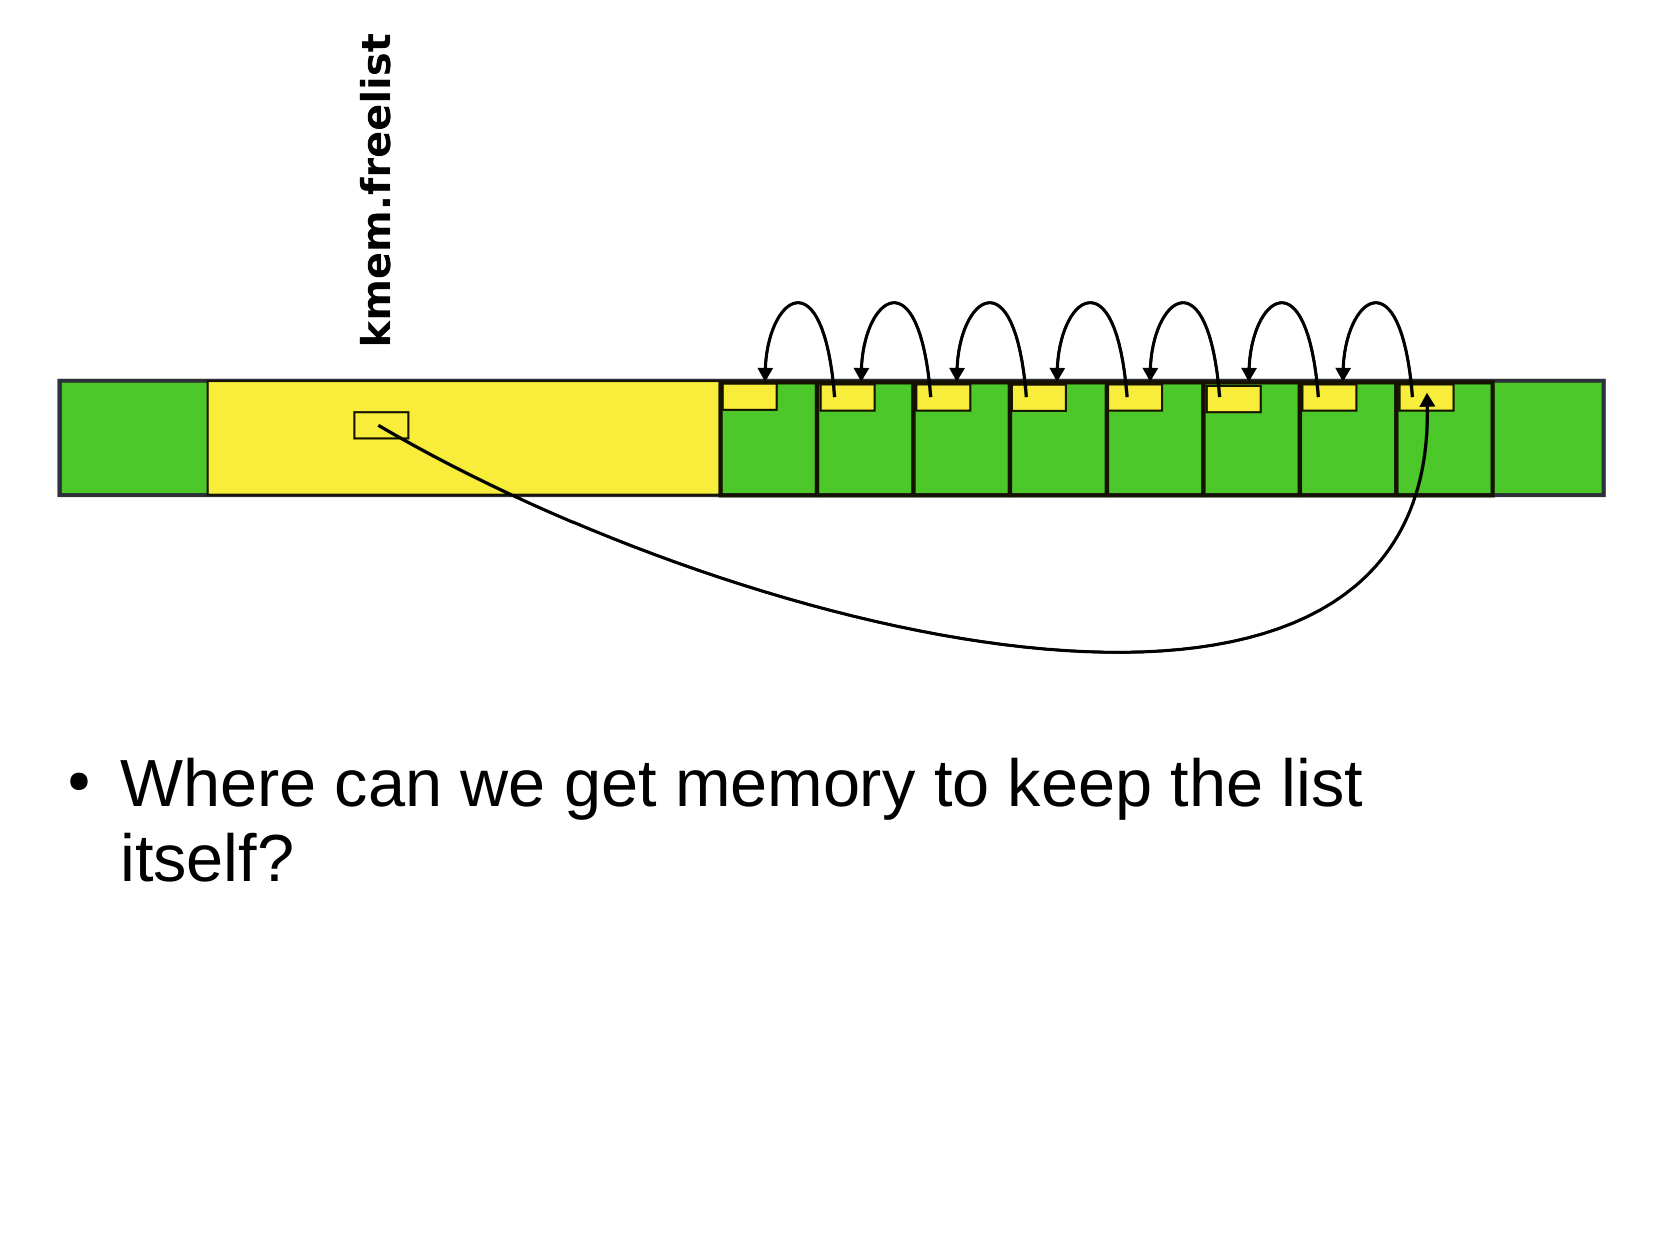

# Where can we get memory to keep the list itself?